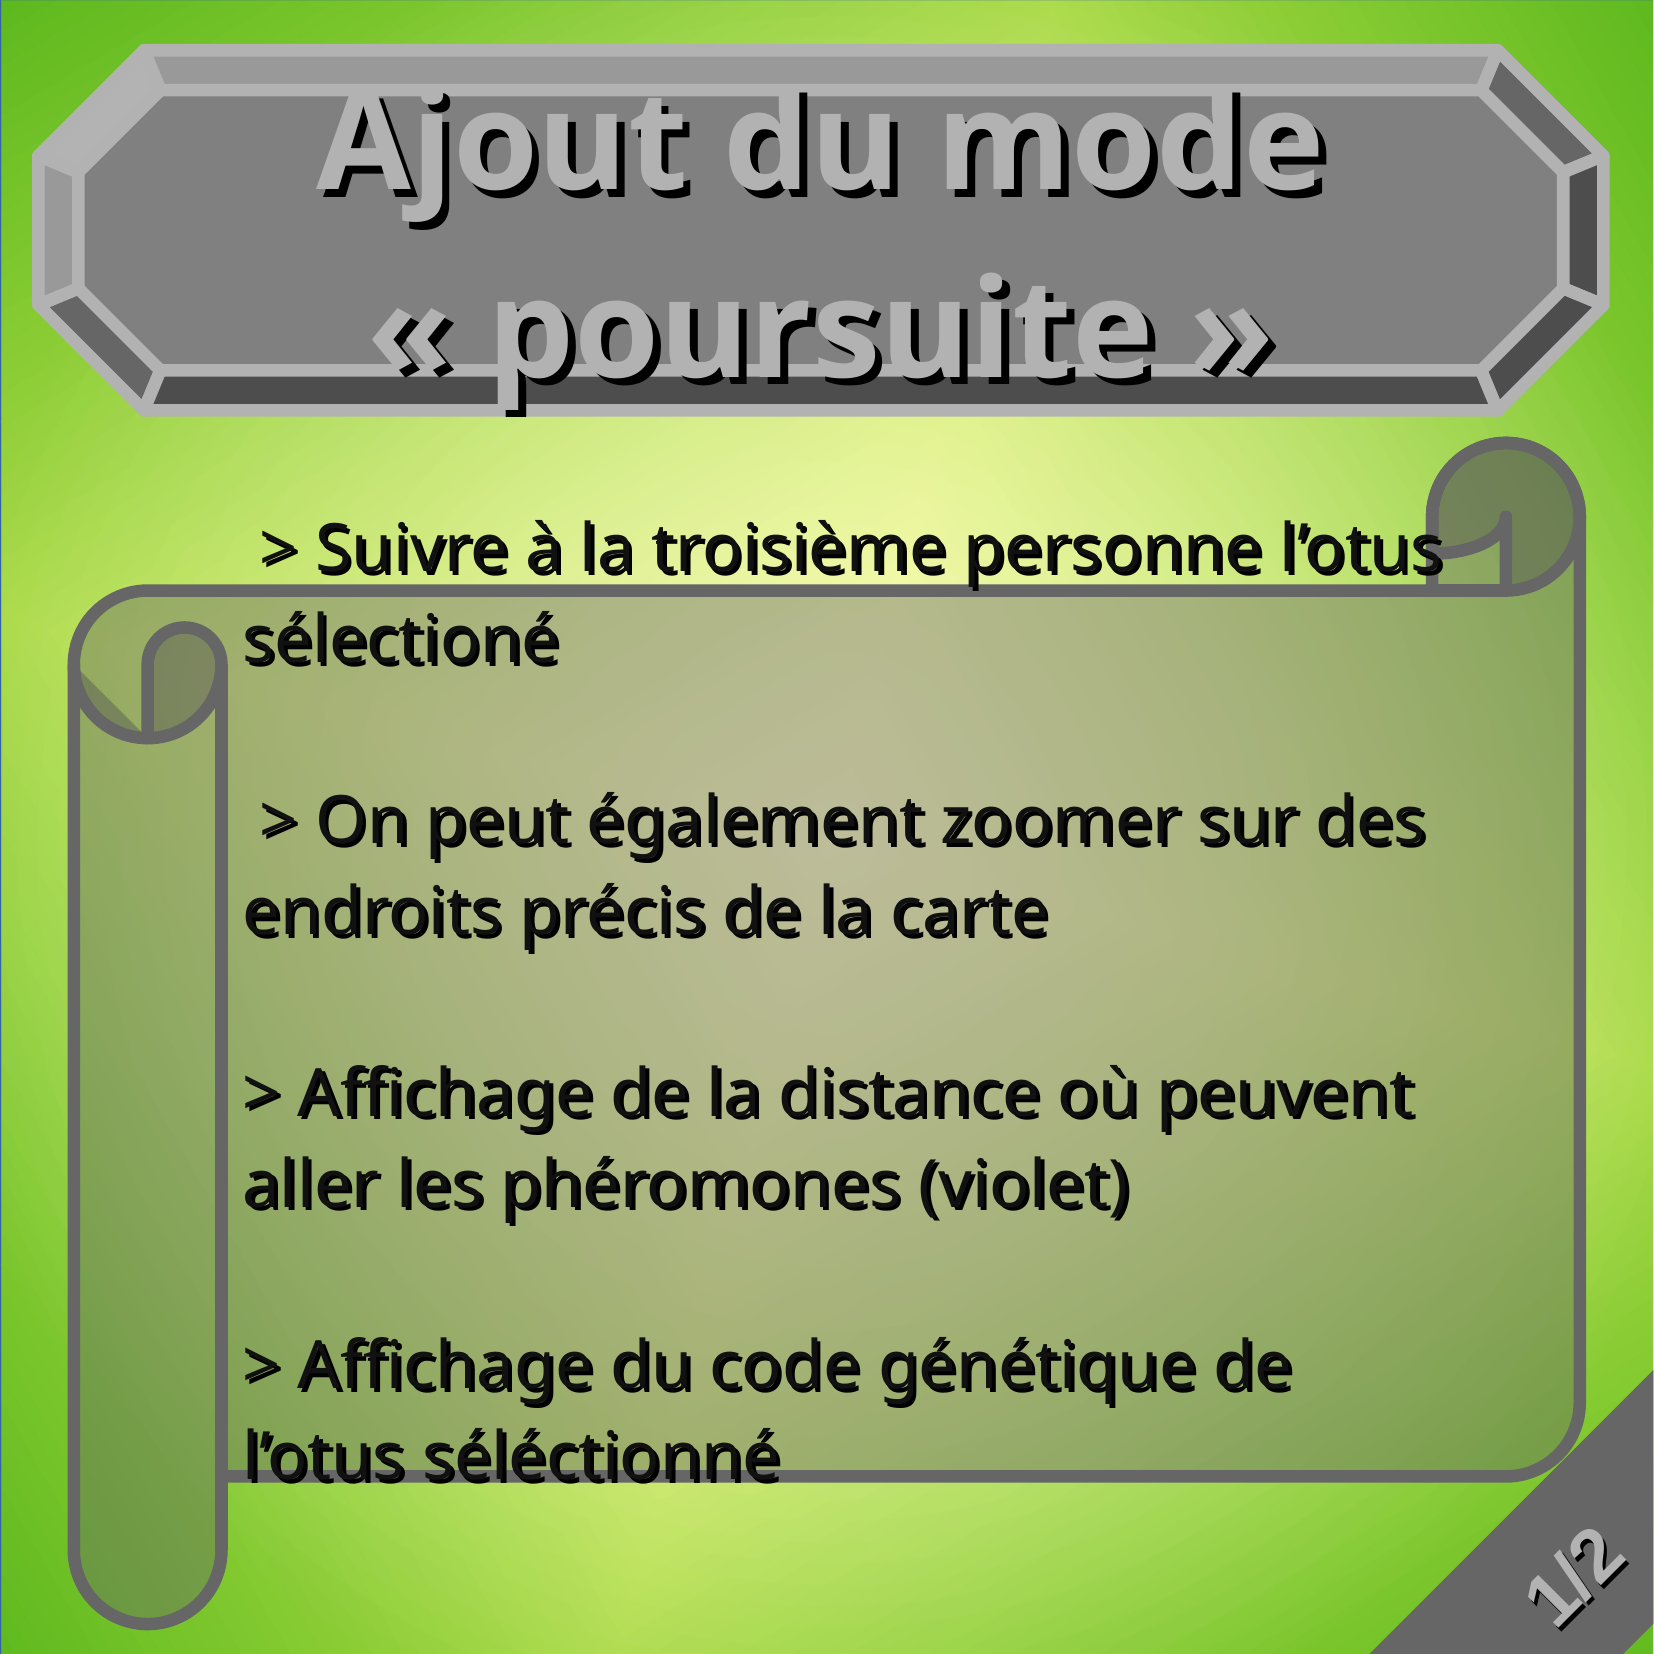

Ajout du mode « poursuite »
 > Suivre à la troisième personne l’otus
sélectioné
 > On peut également zoomer sur des
endroits précis de la carte
> Affichage de la distance où peuvent
aller les phéromones (violet)
> Affichage du code génétique de
l’otus séléctionné
1/2